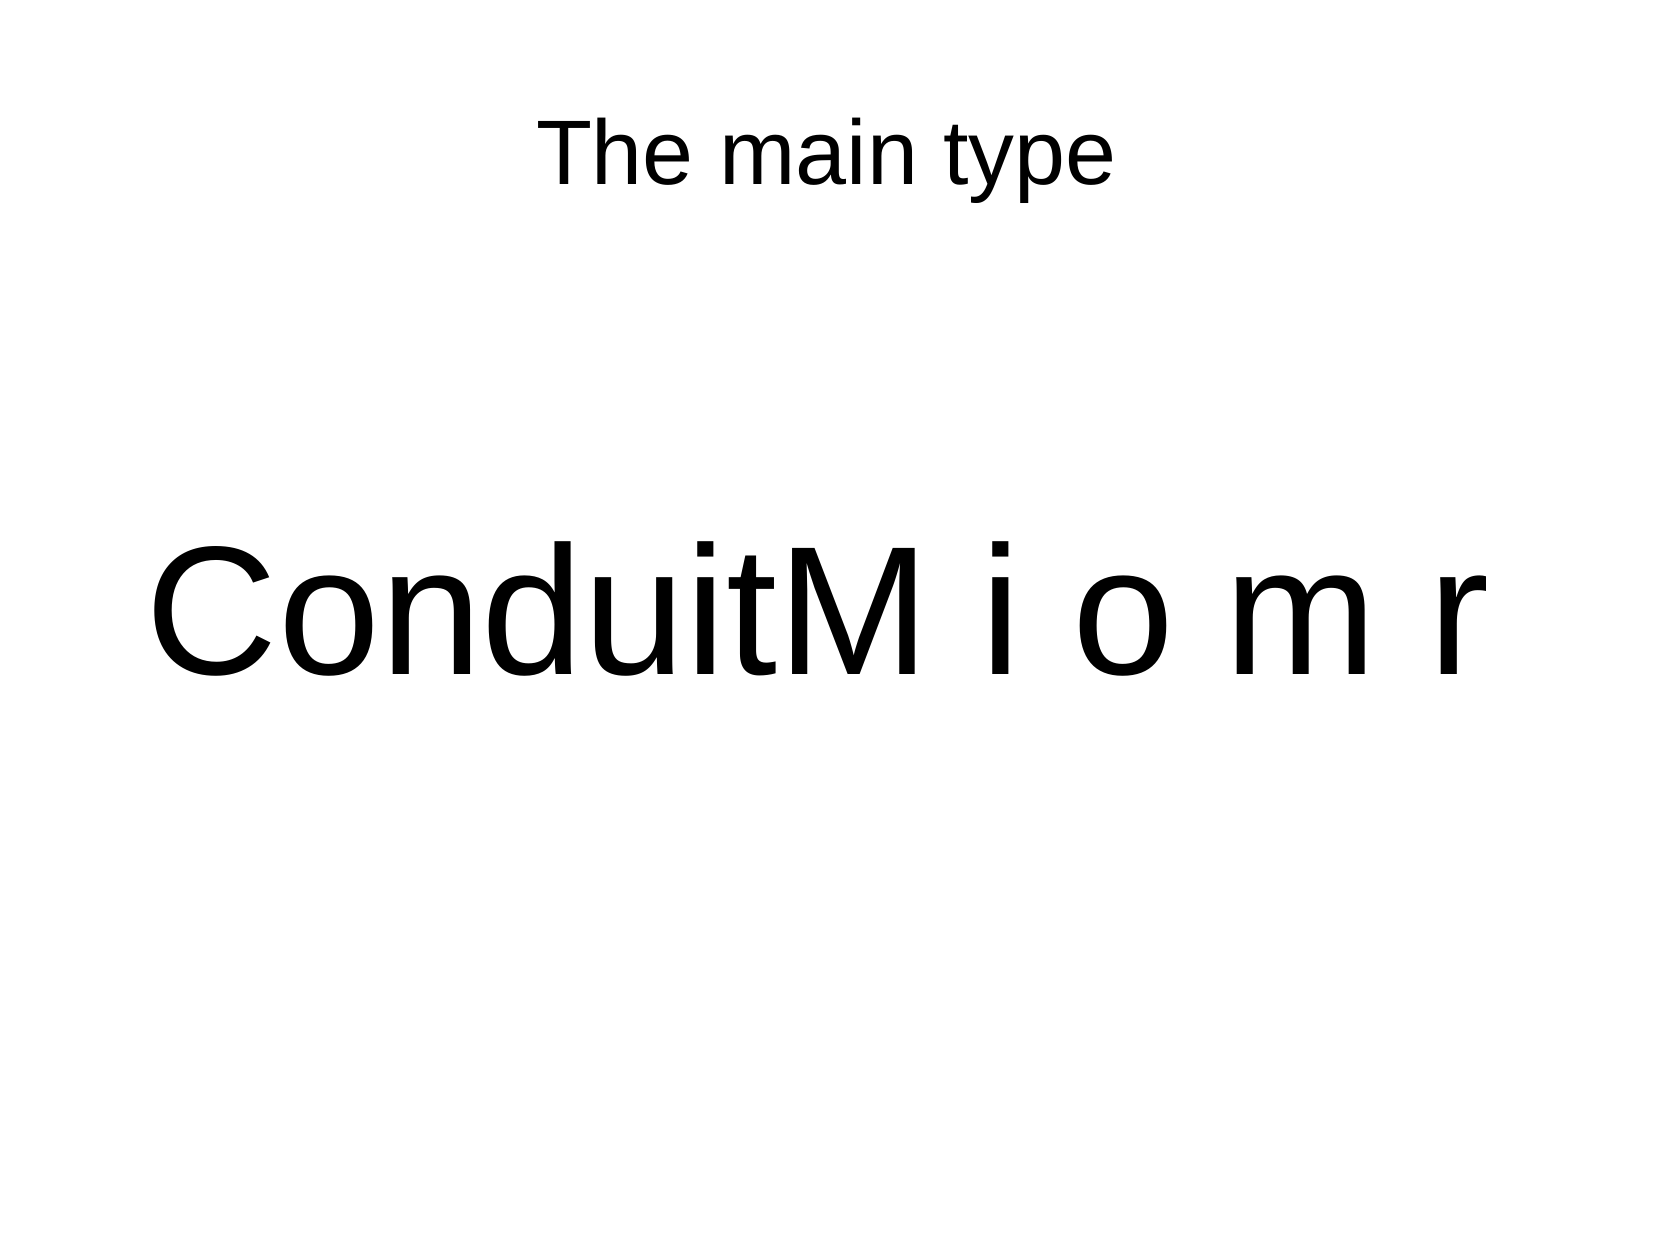

# The main type
ConduitM i o m r